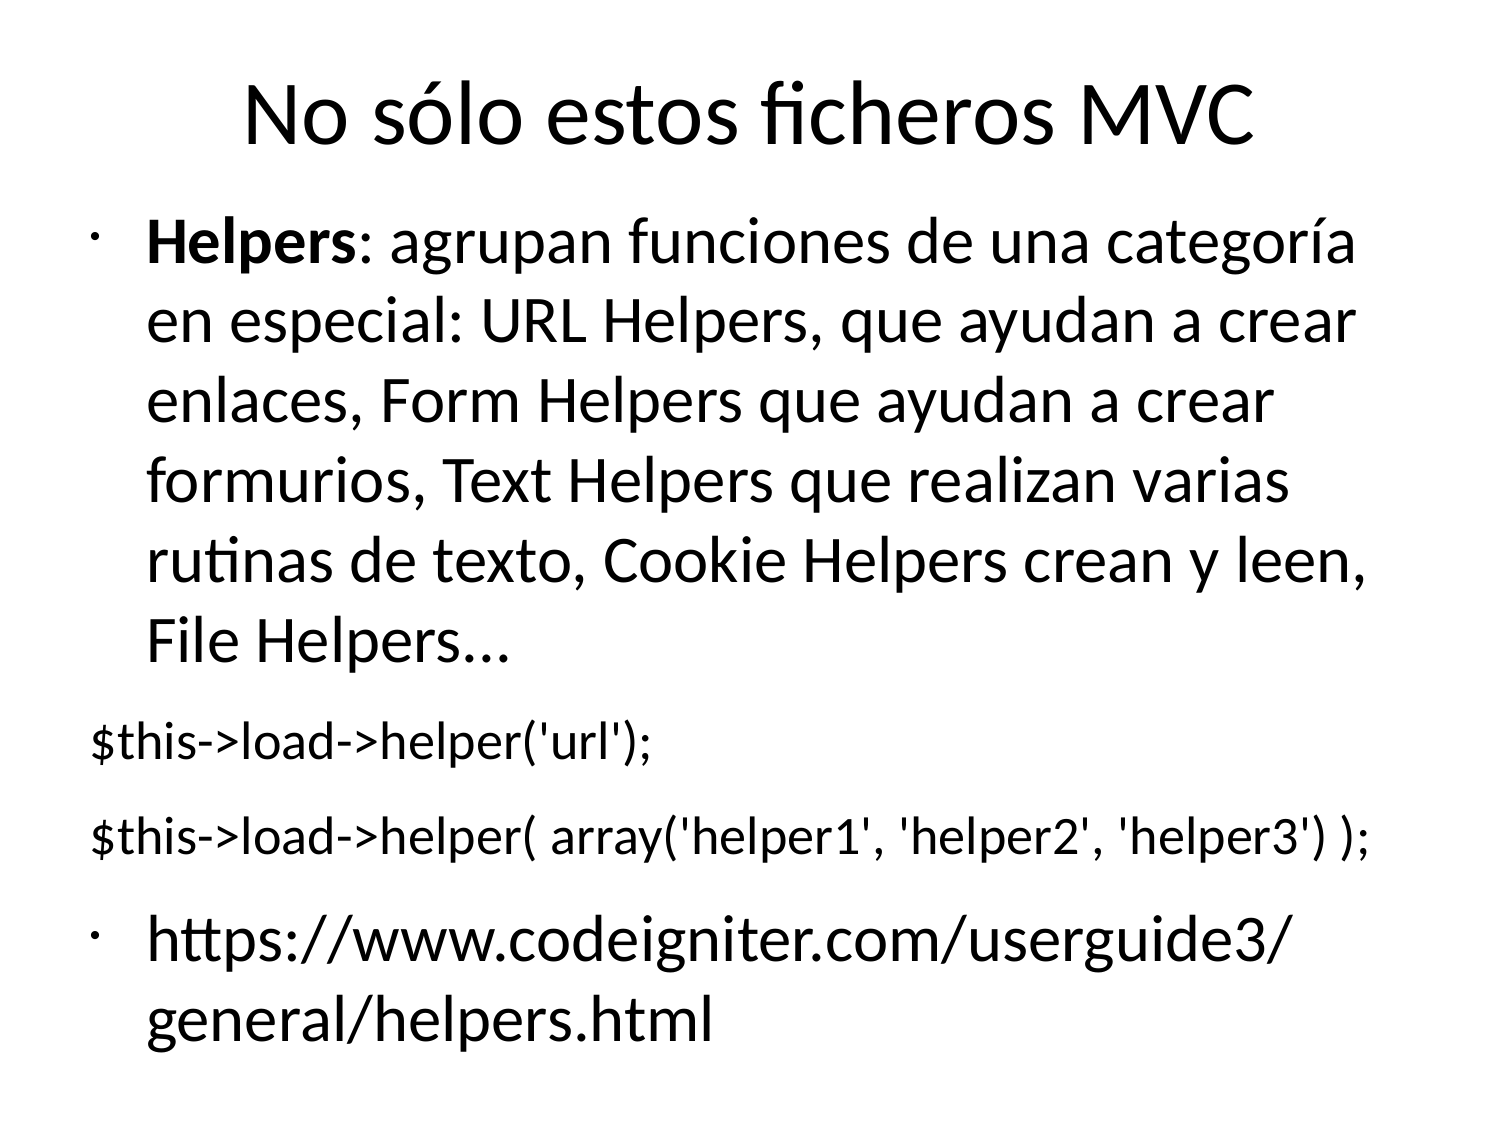

# No sólo estos ficheros MVC
Helpers: agrupan funciones de una categoría en especial: URL Helpers, que ayudan a crear enlaces, Form Helpers que ayudan a crear formurios, Text Helpers que realizan varias rutinas de texto, Cookie Helpers crean y leen, File Helpers...
$this->load->helper('url');
$this->load->helper( array('helper1', 'helper2', 'helper3') );
https://www.codeigniter.com/userguide3/general/helpers.html